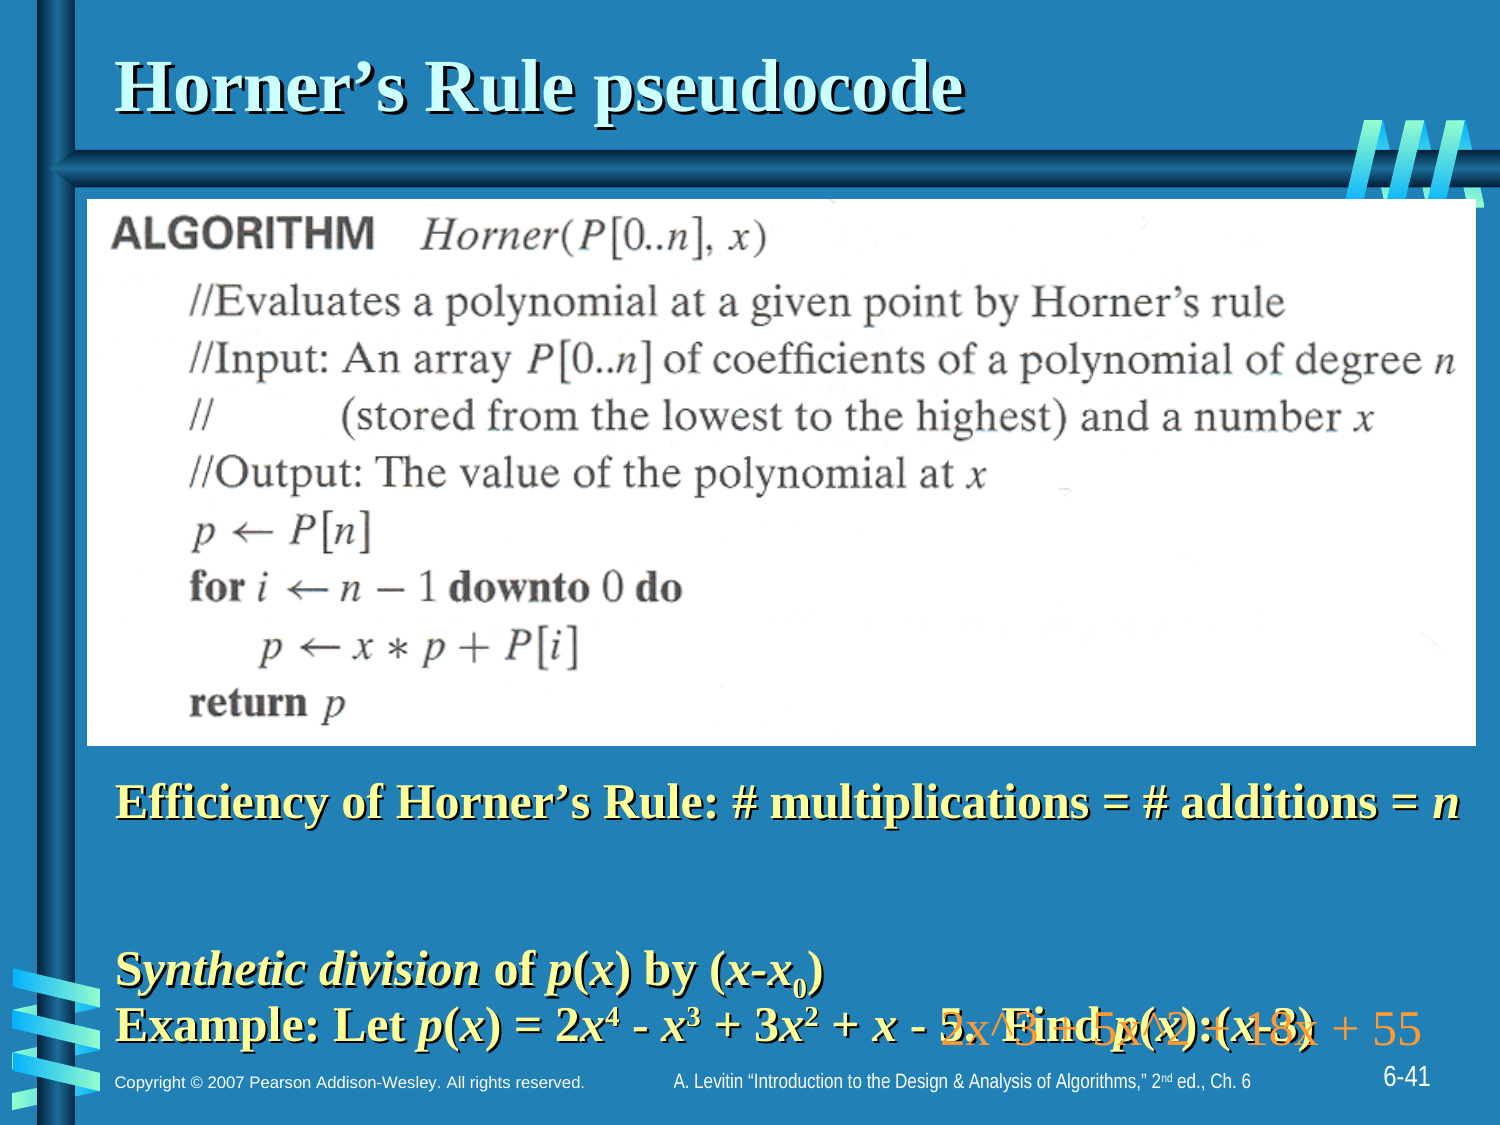

# Horner’s Rule pseudocode
Efficiency of Horner’s Rule: # multiplications = # additions = n
Synthetic division of p(x) by (x-x0)
Example: Let p(x) = 2x4 - x3 + 3x2 + x - 5. Find p(x):(x-3)
2x^3 + 5x^2 + 18x + 55